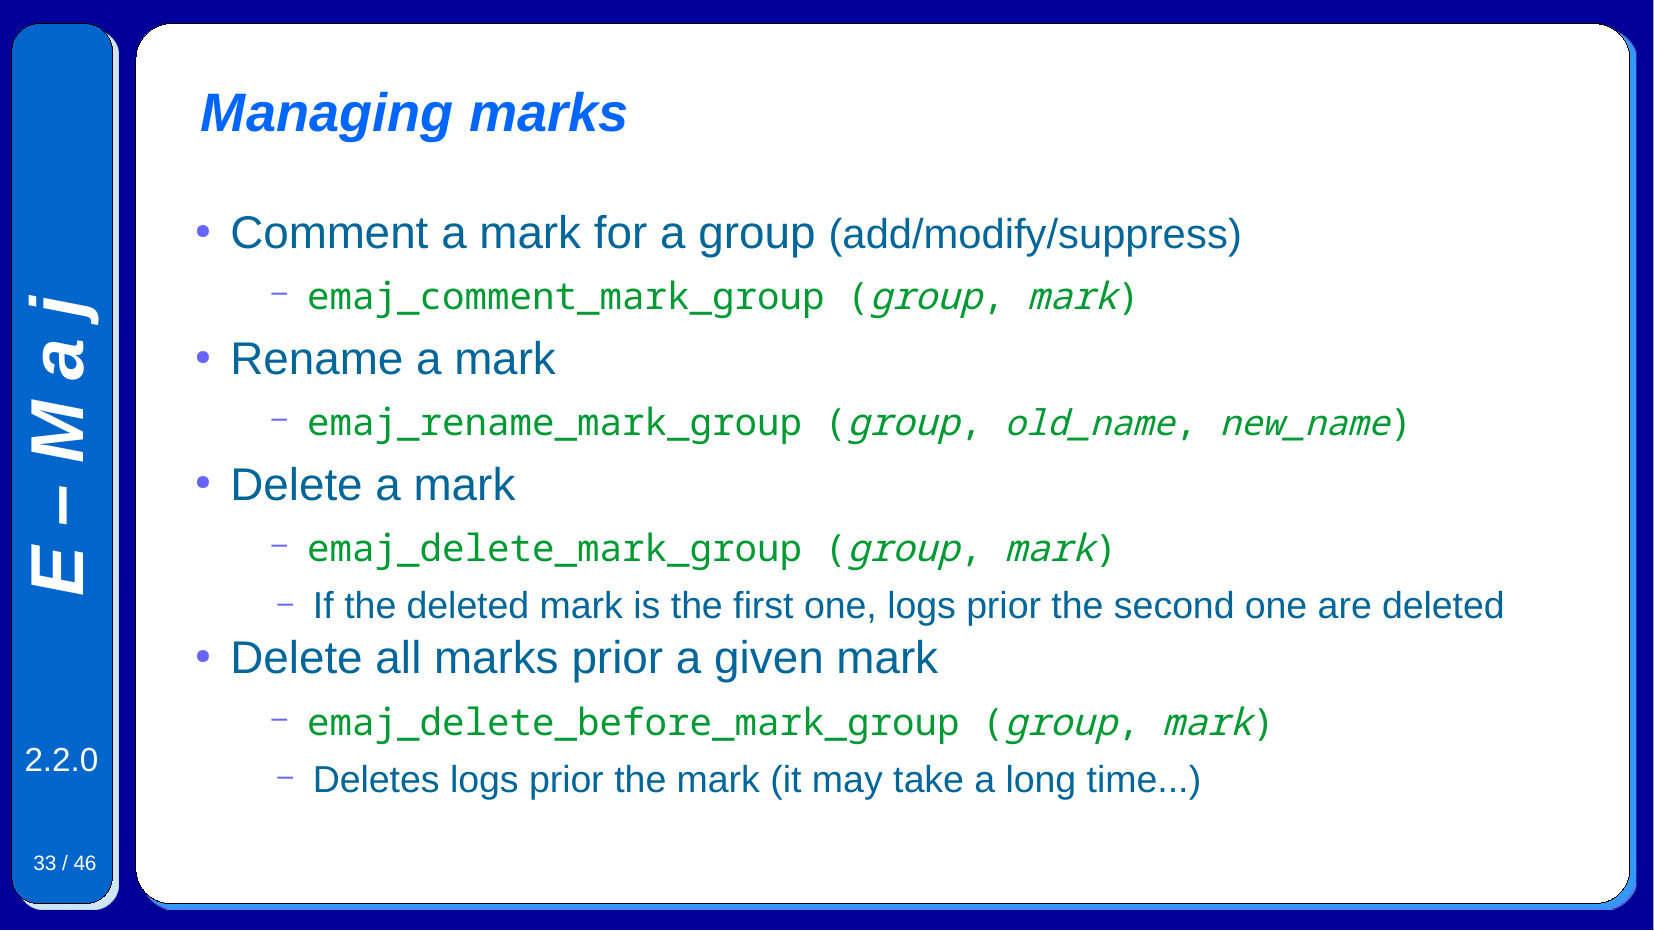

# Managing marks
Comment a mark for a group (add/modify/suppress)
emaj_comment_mark_group (group, mark)
Rename a mark
emaj_rename_mark_group (group, old_name, new_name)
Delete a mark
emaj_delete_mark_group (group, mark)
If the deleted mark is the first one, logs prior the second one are deleted
Delete all marks prior a given mark
emaj_delete_before_mark_group (group, mark)
Deletes logs prior the mark (it may take a long time...)